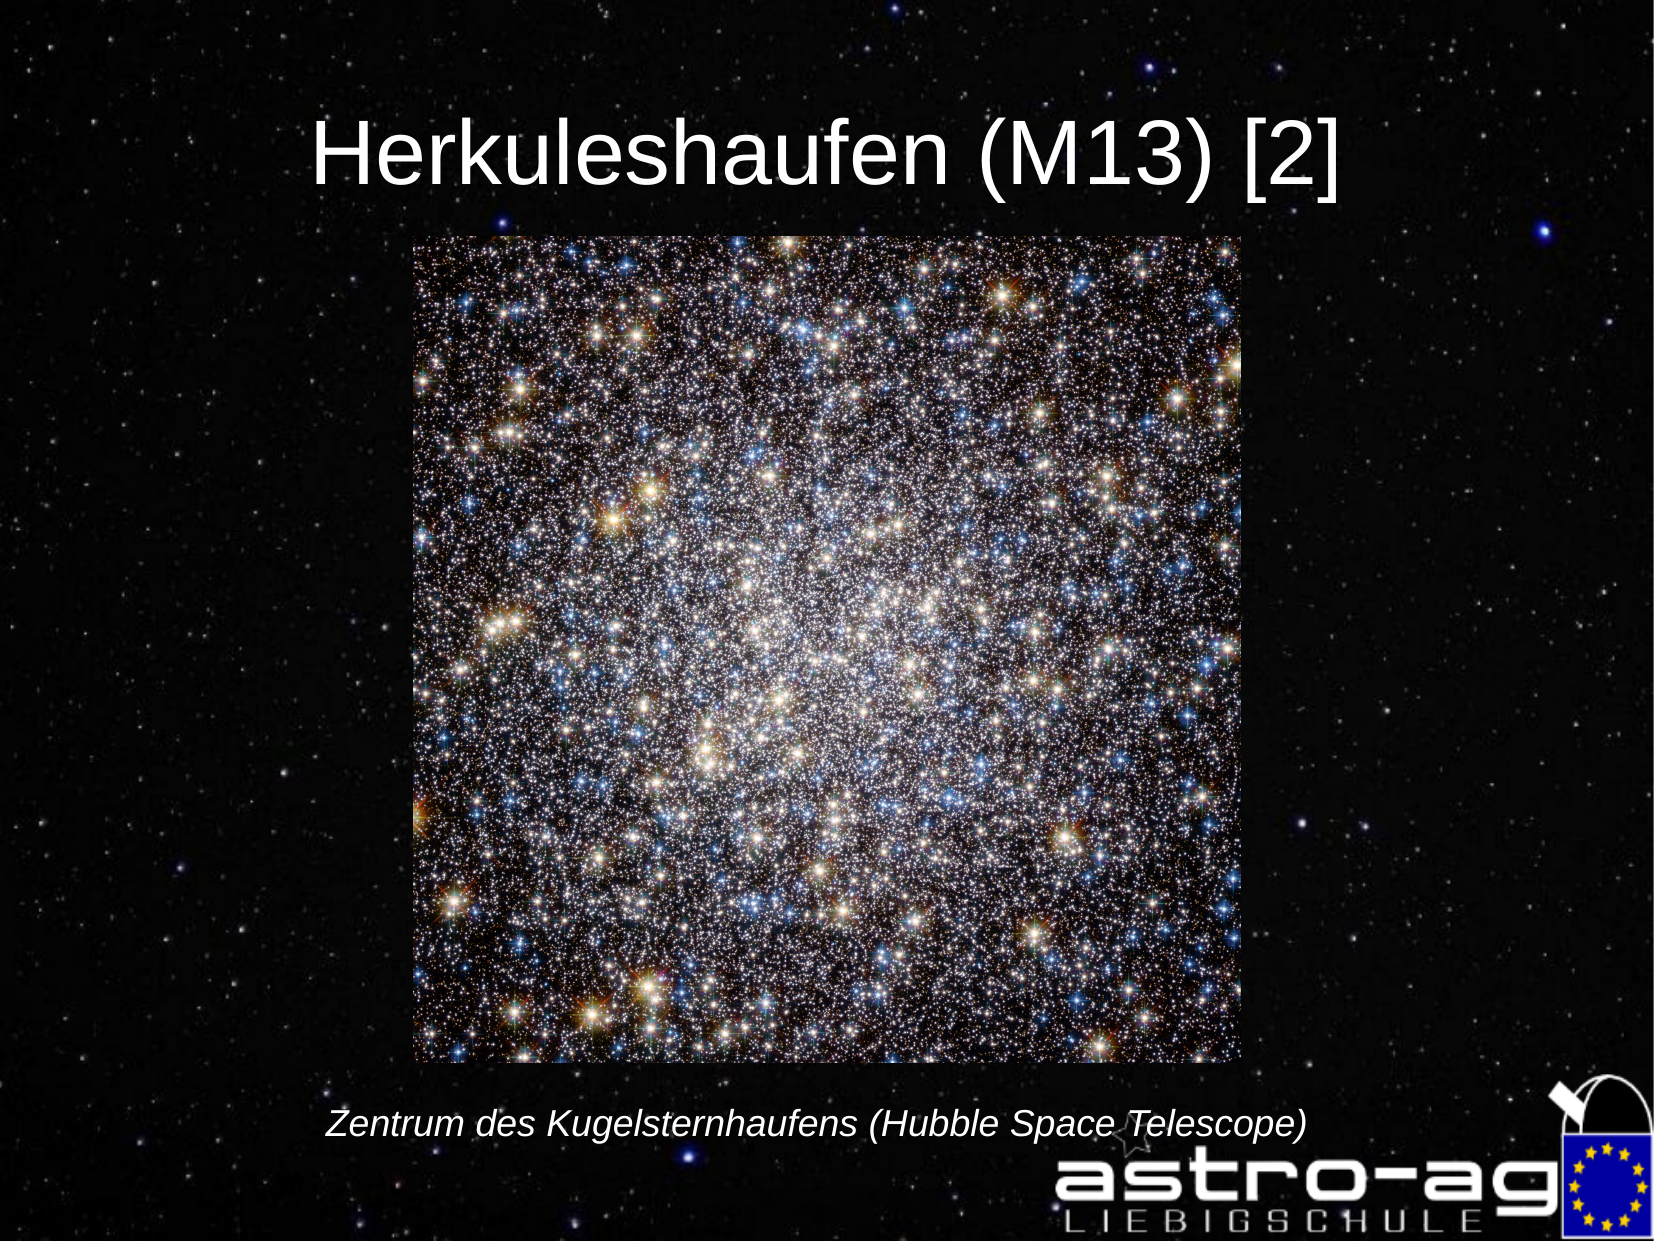

# Herkuleshaufen (M13) [2]
Zentrum des Kugelsternhaufens (Hubble Space Telescope)